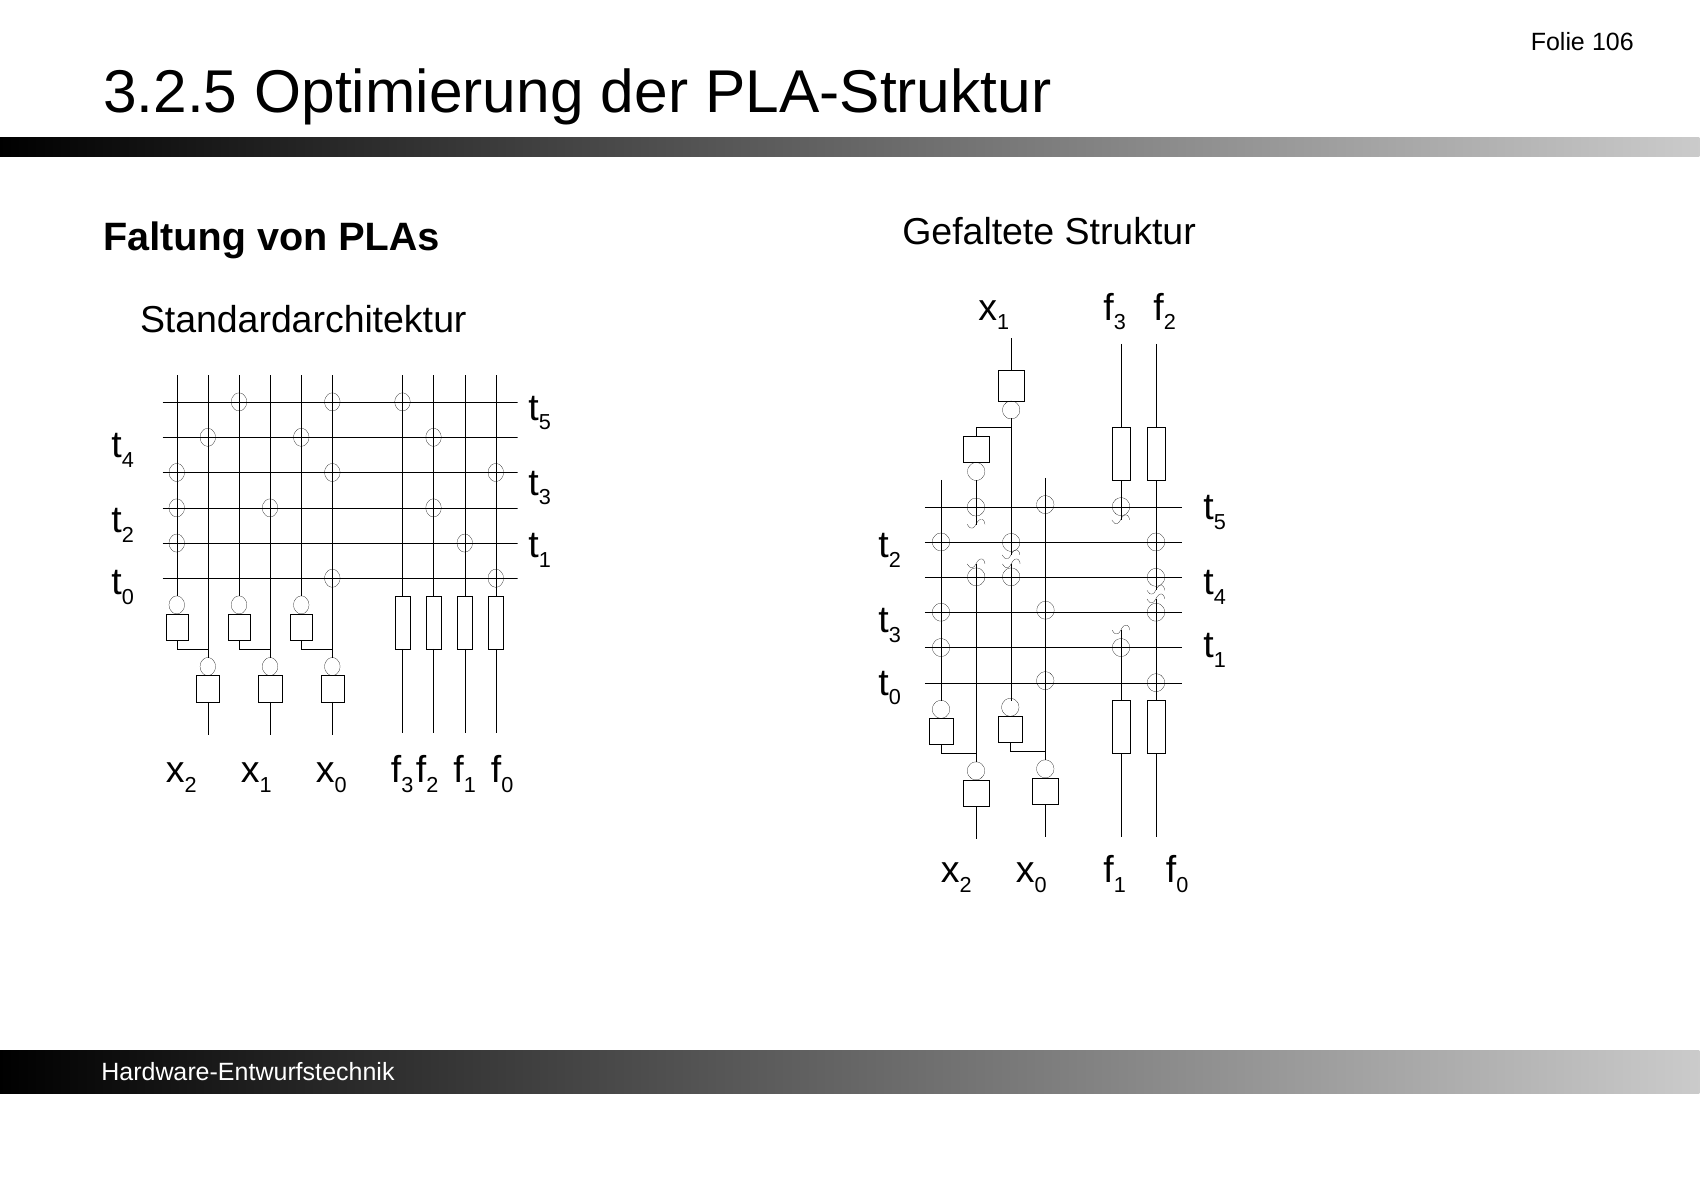

# 3.2.5 Optimierung der PLA-Struktur
Gefaltete Struktur
Faltung von PLAs
x1
f3
f2
Standardarchitektur
t5
t4
t3
t5
t2
t1
t2
t0
t4
t3
t1
t0
x2
x1
x0
f3
f2
f1
f0
x2
x0
f1
f0